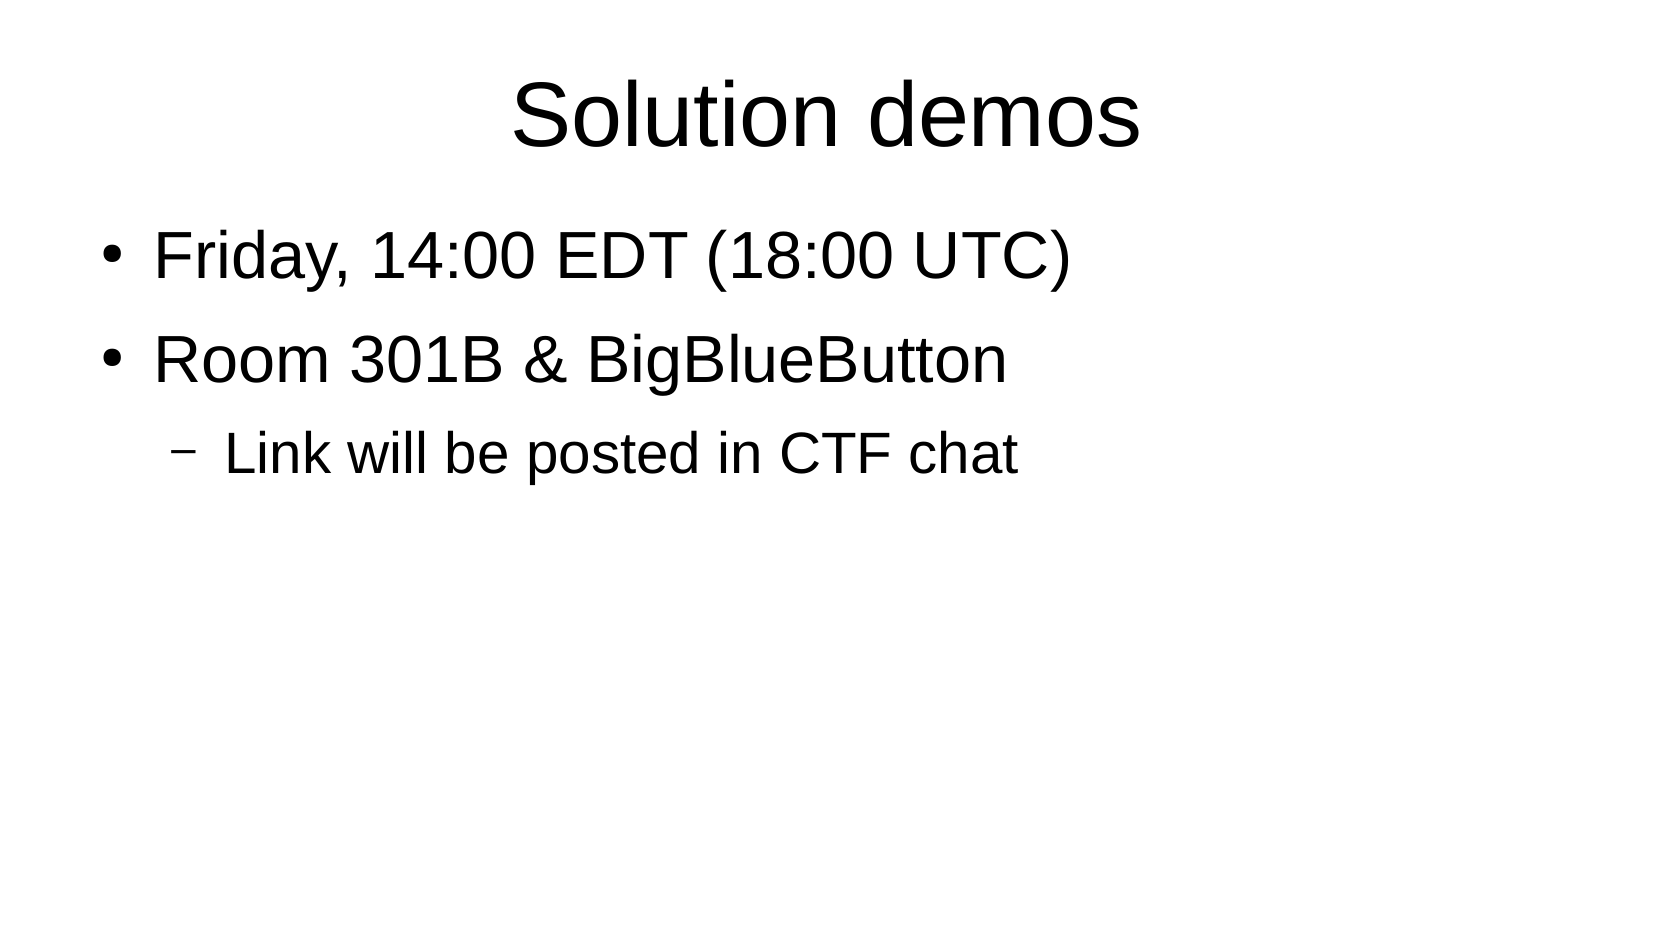

# Solution demos
Friday, 14:00 EDT (18:00 UTC)
Room 301B & BigBlueButton
Link will be posted in CTF chat